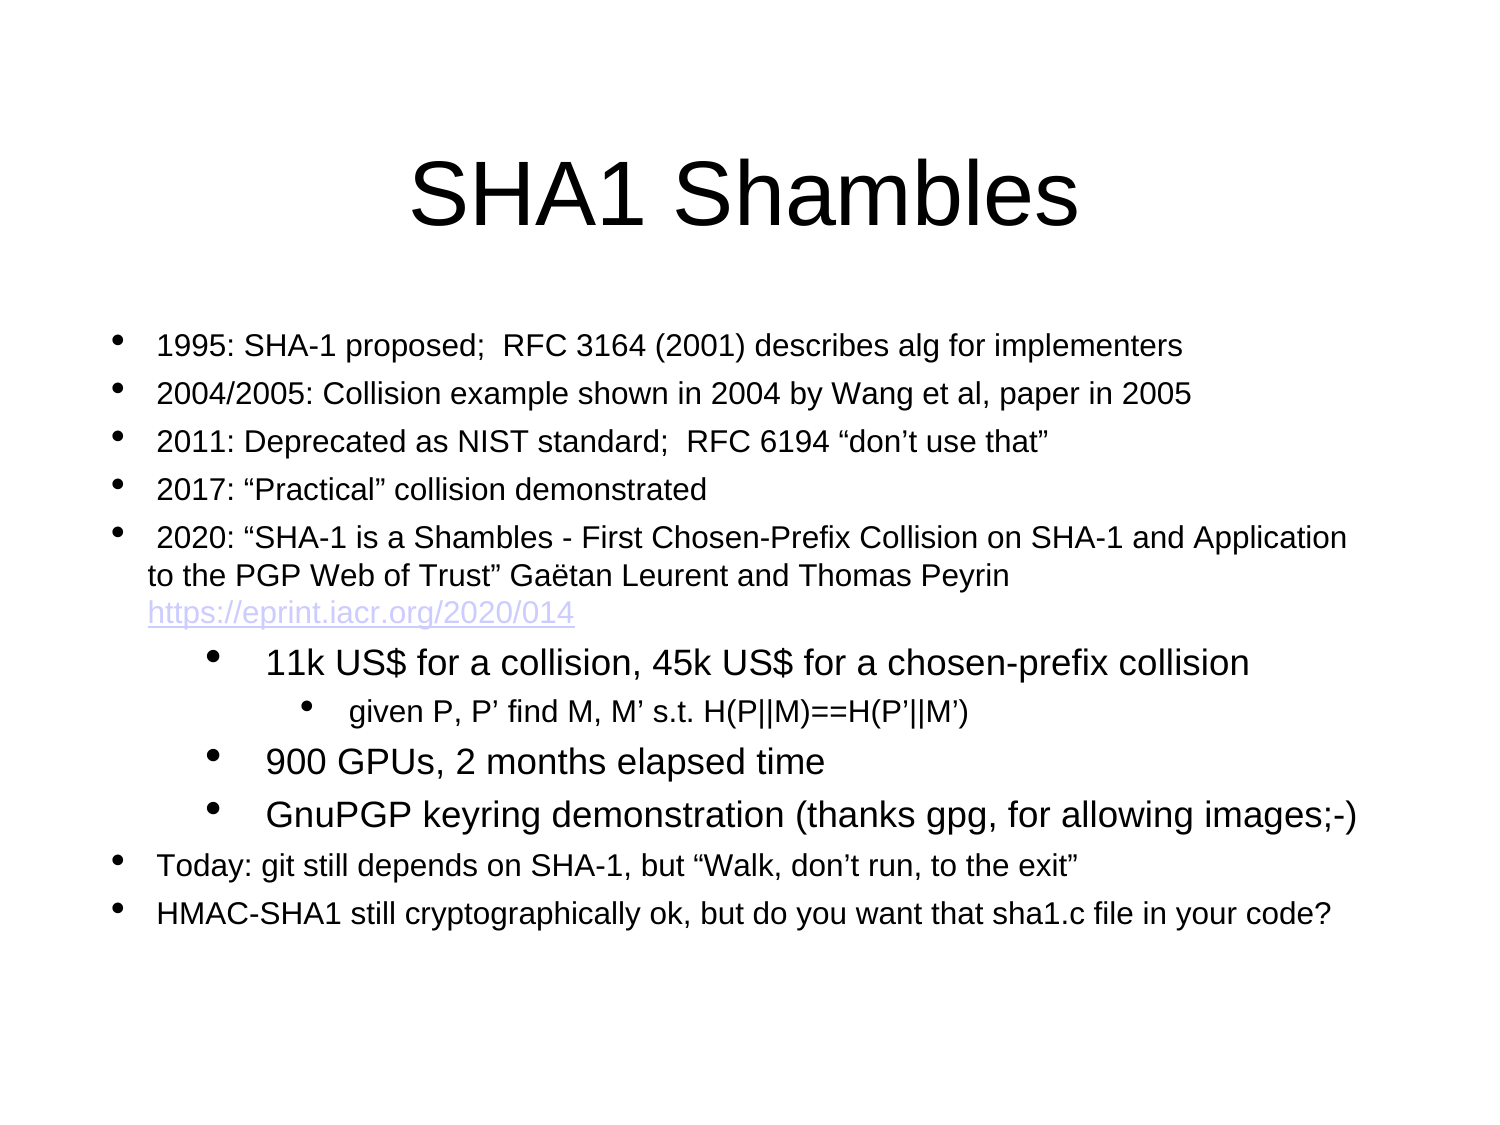

# SHA1 Shambles
 1995: SHA-1 proposed; RFC 3164 (2001) describes alg for implementers
 2004/2005: Collision example shown in 2004 by Wang et al, paper in 2005
 2011: Deprecated as NIST standard; RFC 6194 “don’t use that”
 2017: “Practical” collision demonstrated
 2020: “SHA-1 is a Shambles - First Chosen-Prefix Collision on SHA-1 and Application to the PGP Web of Trust” Gaëtan Leurent and Thomas Peyrin https://eprint.iacr.org/2020/014
11k US$ for a collision, 45k US$ for a chosen-prefix collision
given P, P’ find M, M’ s.t. H(P||M)==H(P’||M’)
900 GPUs, 2 months elapsed time
GnuPGP keyring demonstration (thanks gpg, for allowing images;-)
 Today: git still depends on SHA-1, but “Walk, don’t run, to the exit”
 HMAC-SHA1 still cryptographically ok, but do you want that sha1.c file in your code?